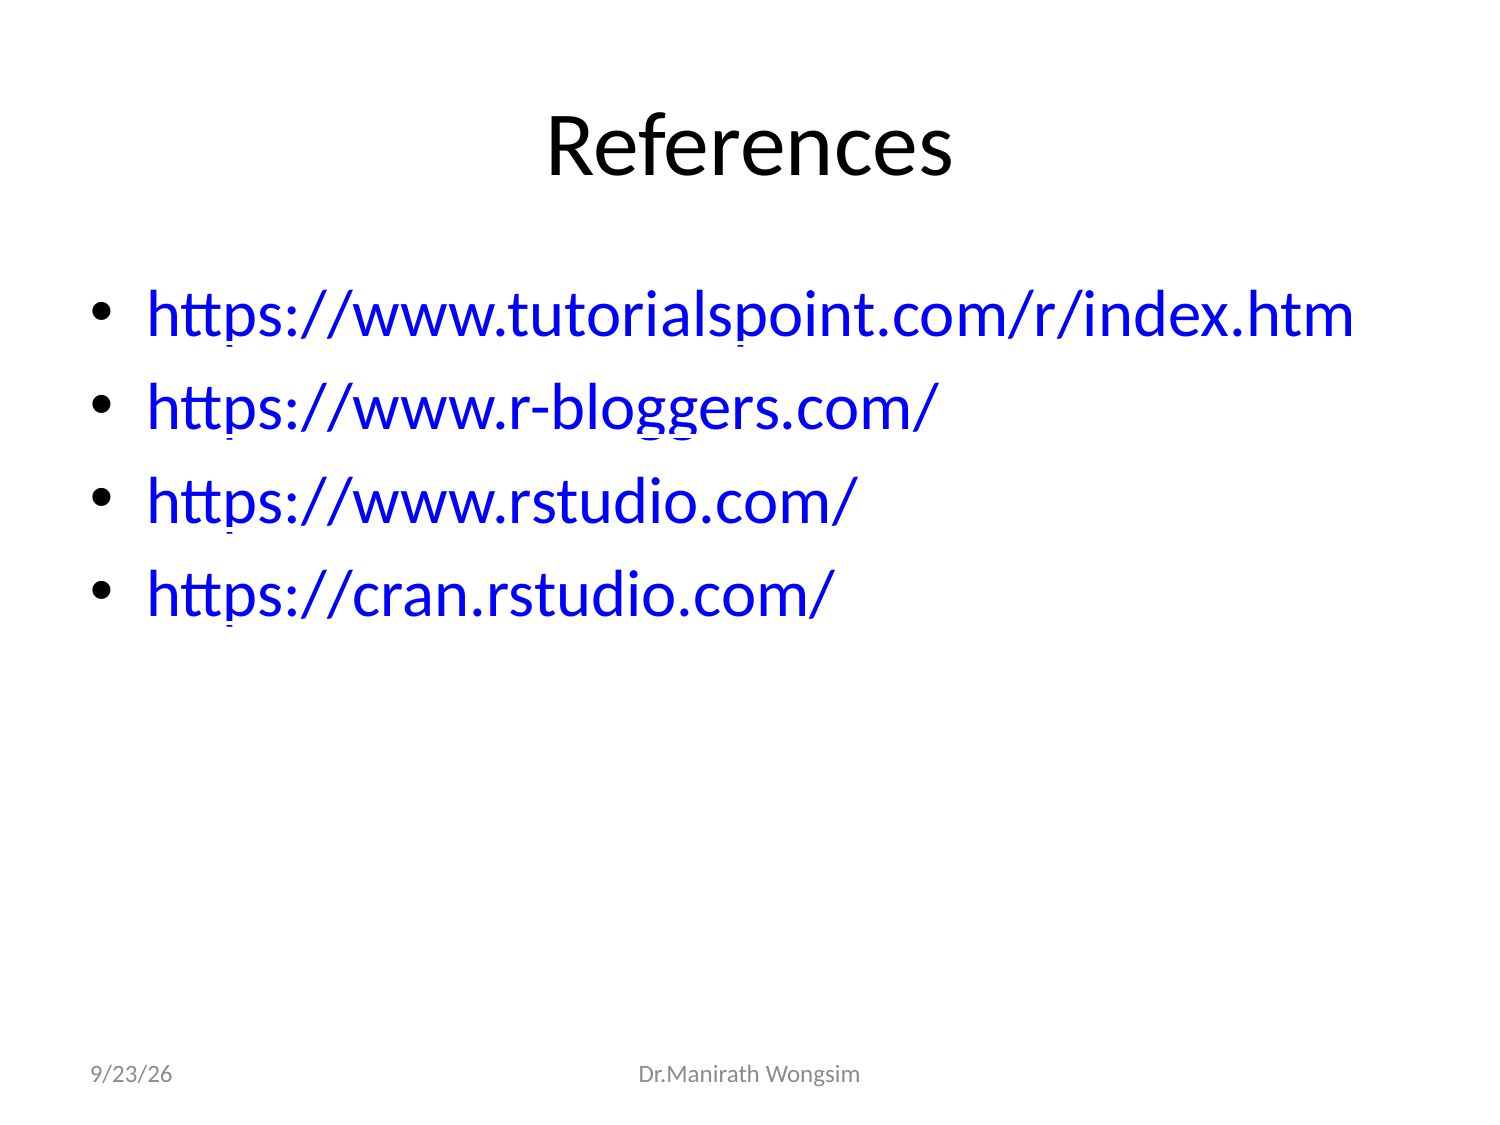

References
https://www.tutorialspoint.com/r/index.htm
https://www.r-bloggers.com/
https://www.rstudio.com/
https://cran.rstudio.com/
Dr.Manirath Wongsim